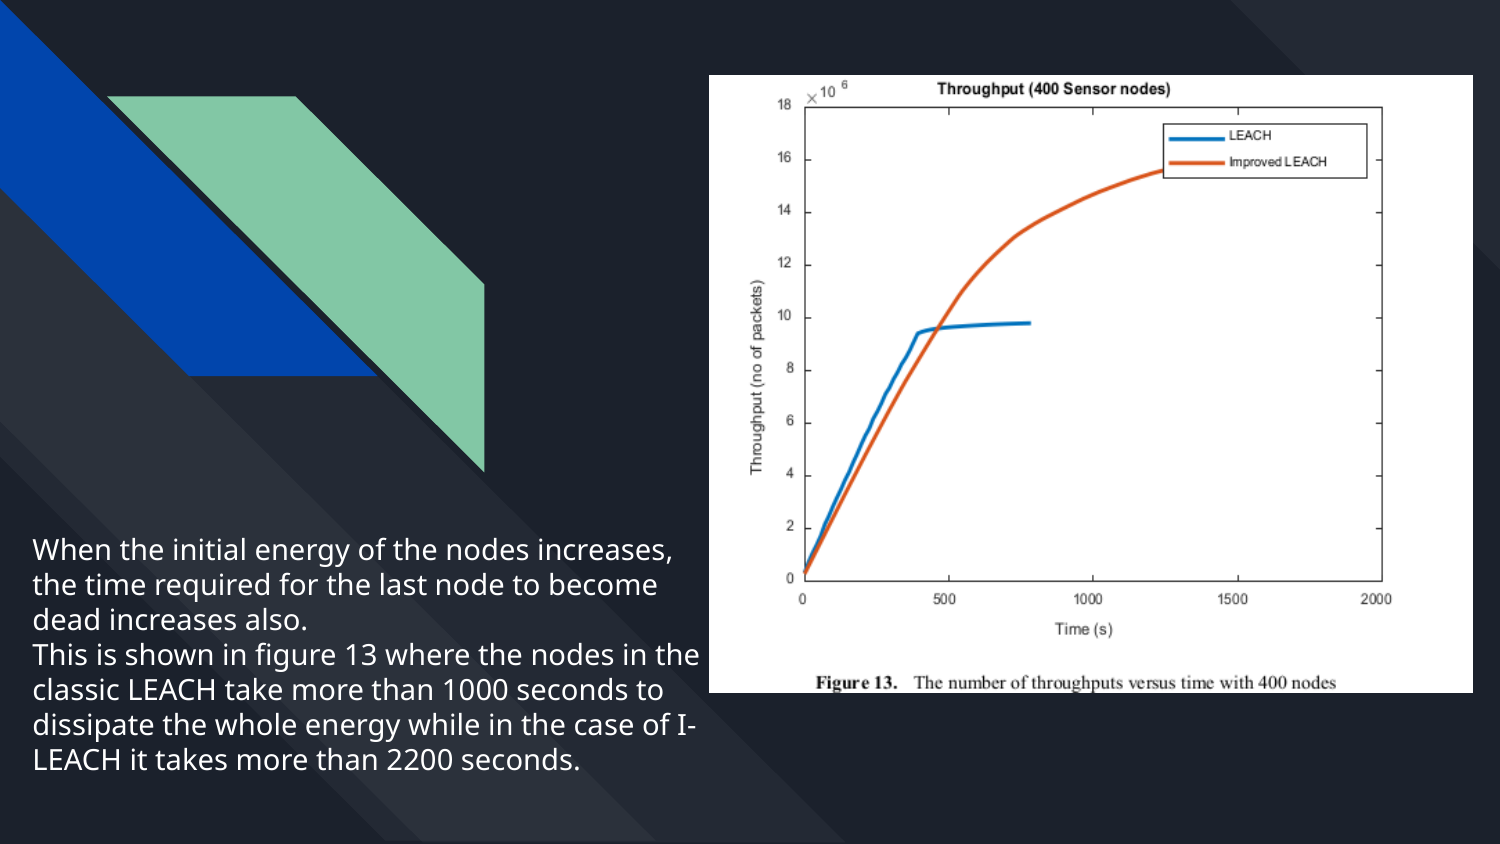

When the initial energy of the nodes increases, the time required for the last node to become dead increases also.
This is shown in figure 13 where the nodes in the classic LEACH take more than 1000 seconds to dissipate the whole energy while in the case of I-LEACH it takes more than 2200 seconds.